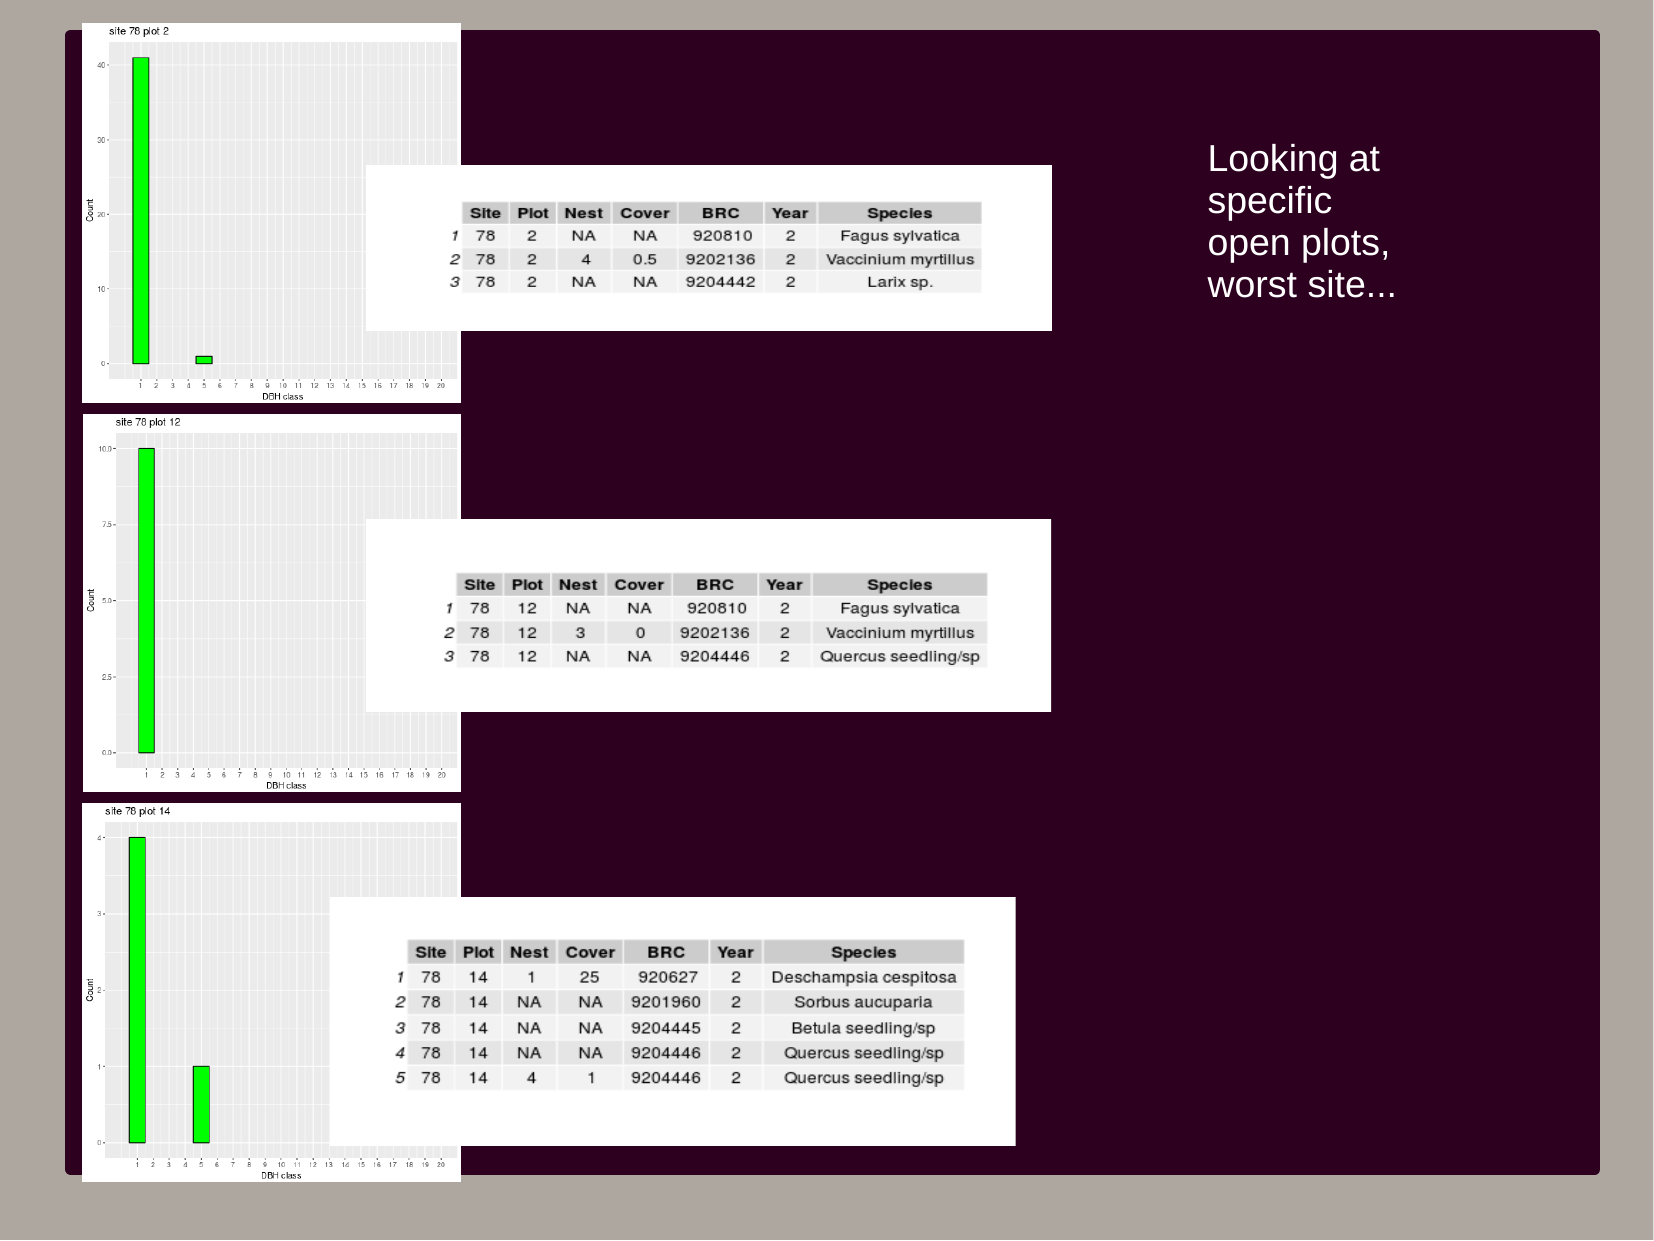

Looking at specific open plots, worst site...